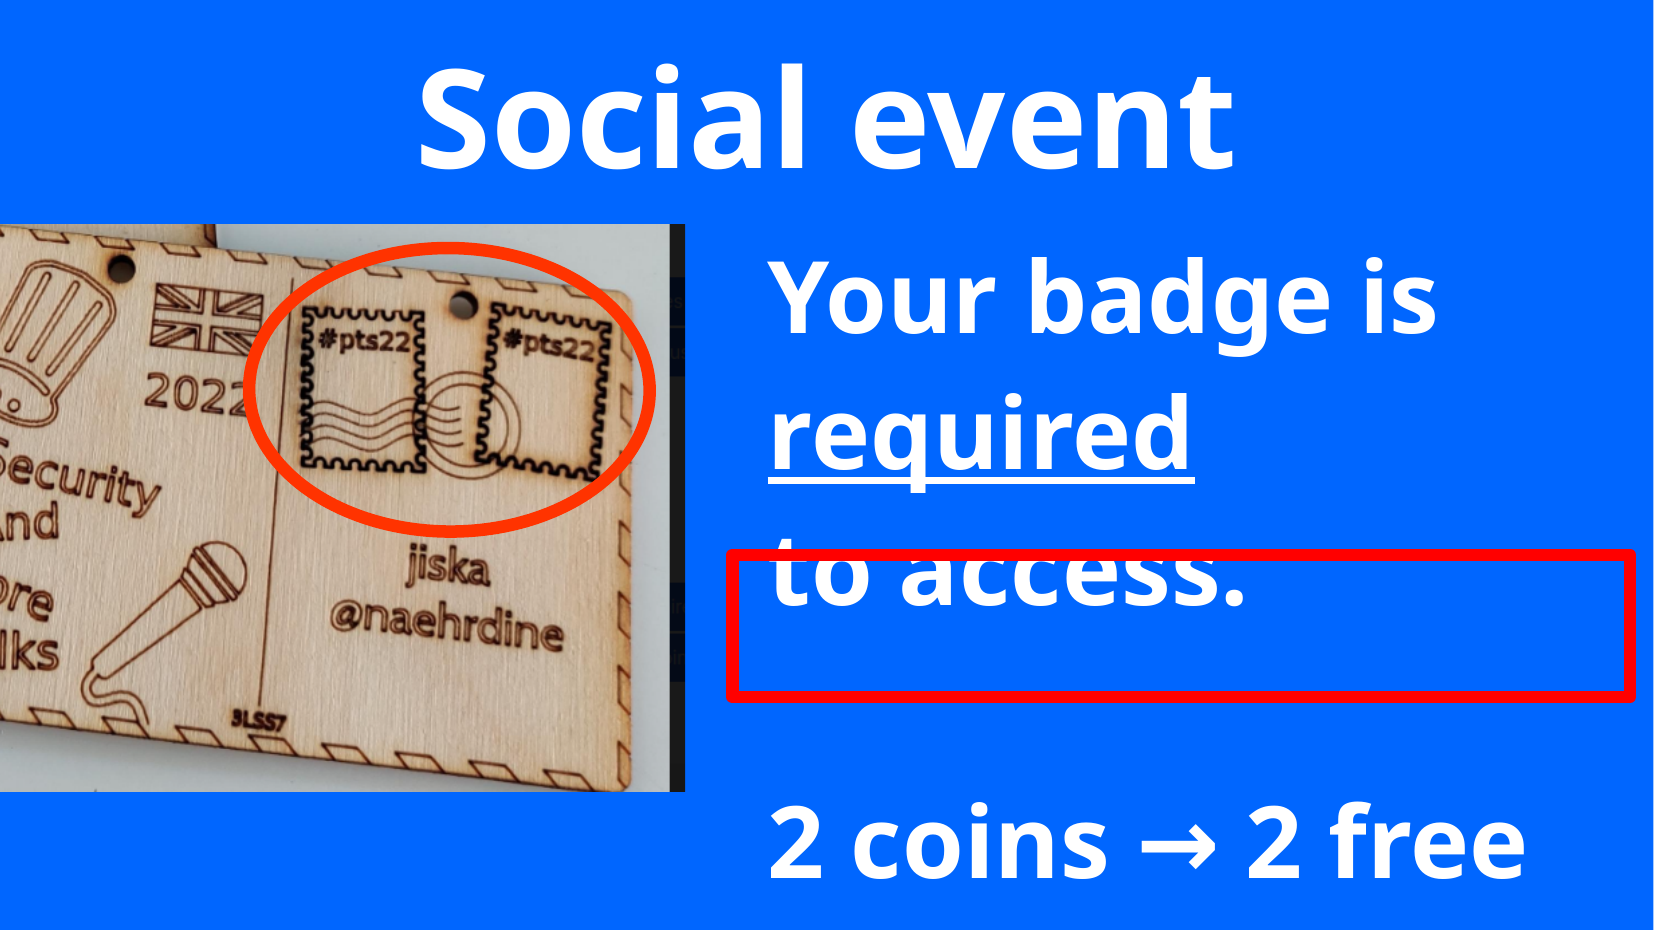

# Social event
Your badge is required
to access.
2 coins → 2 free drinks